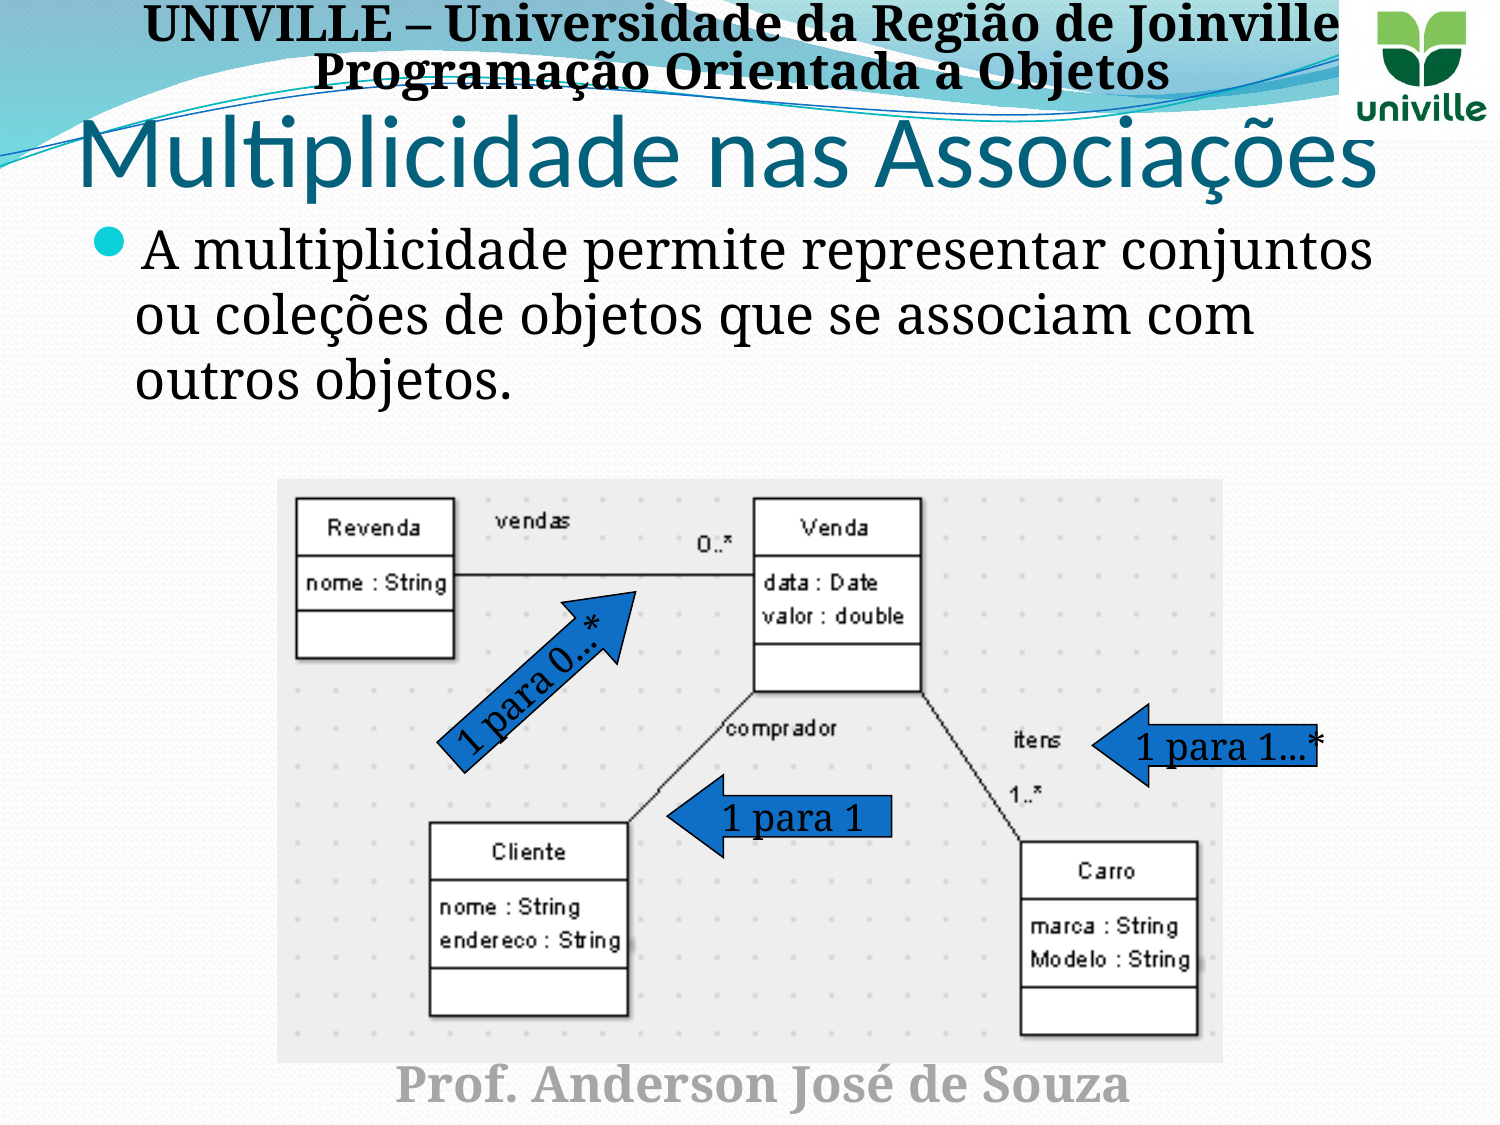

UNIVILLE – Universidade da Região de Joinville
Programação Orientada a Objetos
# Multiplicidade nas Associações
A multiplicidade permite representar conjuntos ou coleções de objetos que se associam com outros objetos.
1 para 0...*
1 para 1...*
1 para 1
Prof. Anderson José de Souza